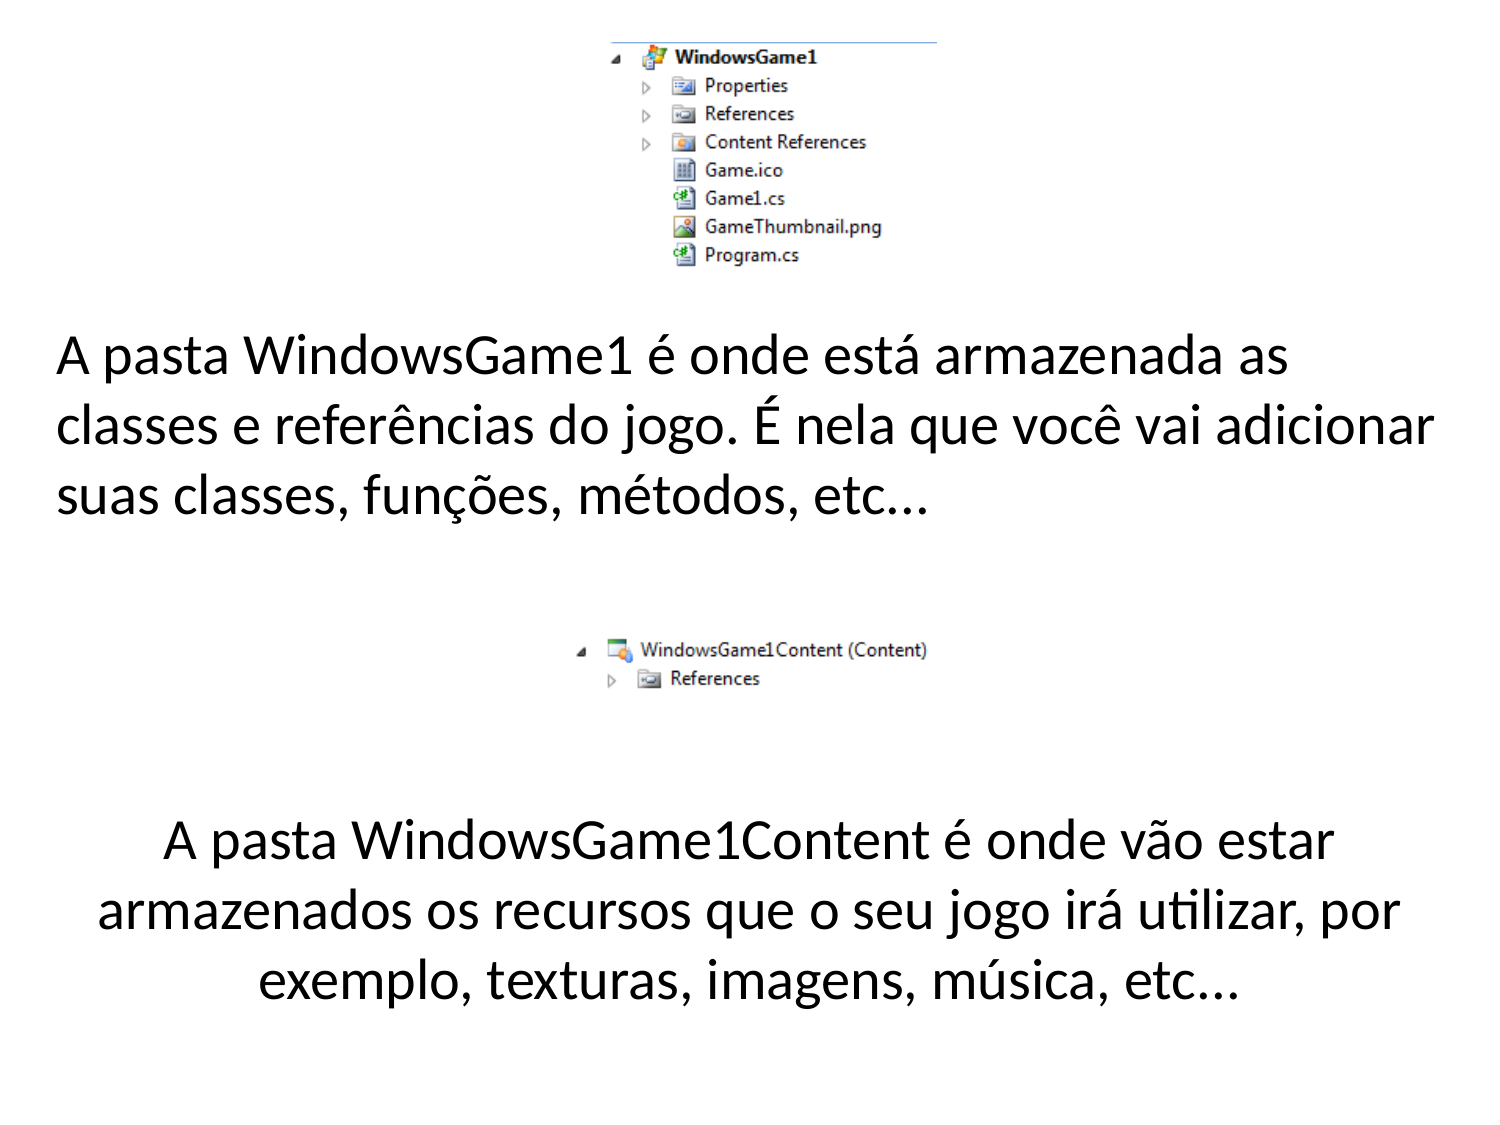

A pasta WindowsGame1 é onde está armazenada as classes e referências do jogo. É nela que você vai adicionar suas classes, funções, métodos, etc...
A pasta WindowsGame1Content é onde vão estar armazenados os recursos que o seu jogo irá utilizar, por exemplo, texturas, imagens, música, etc...